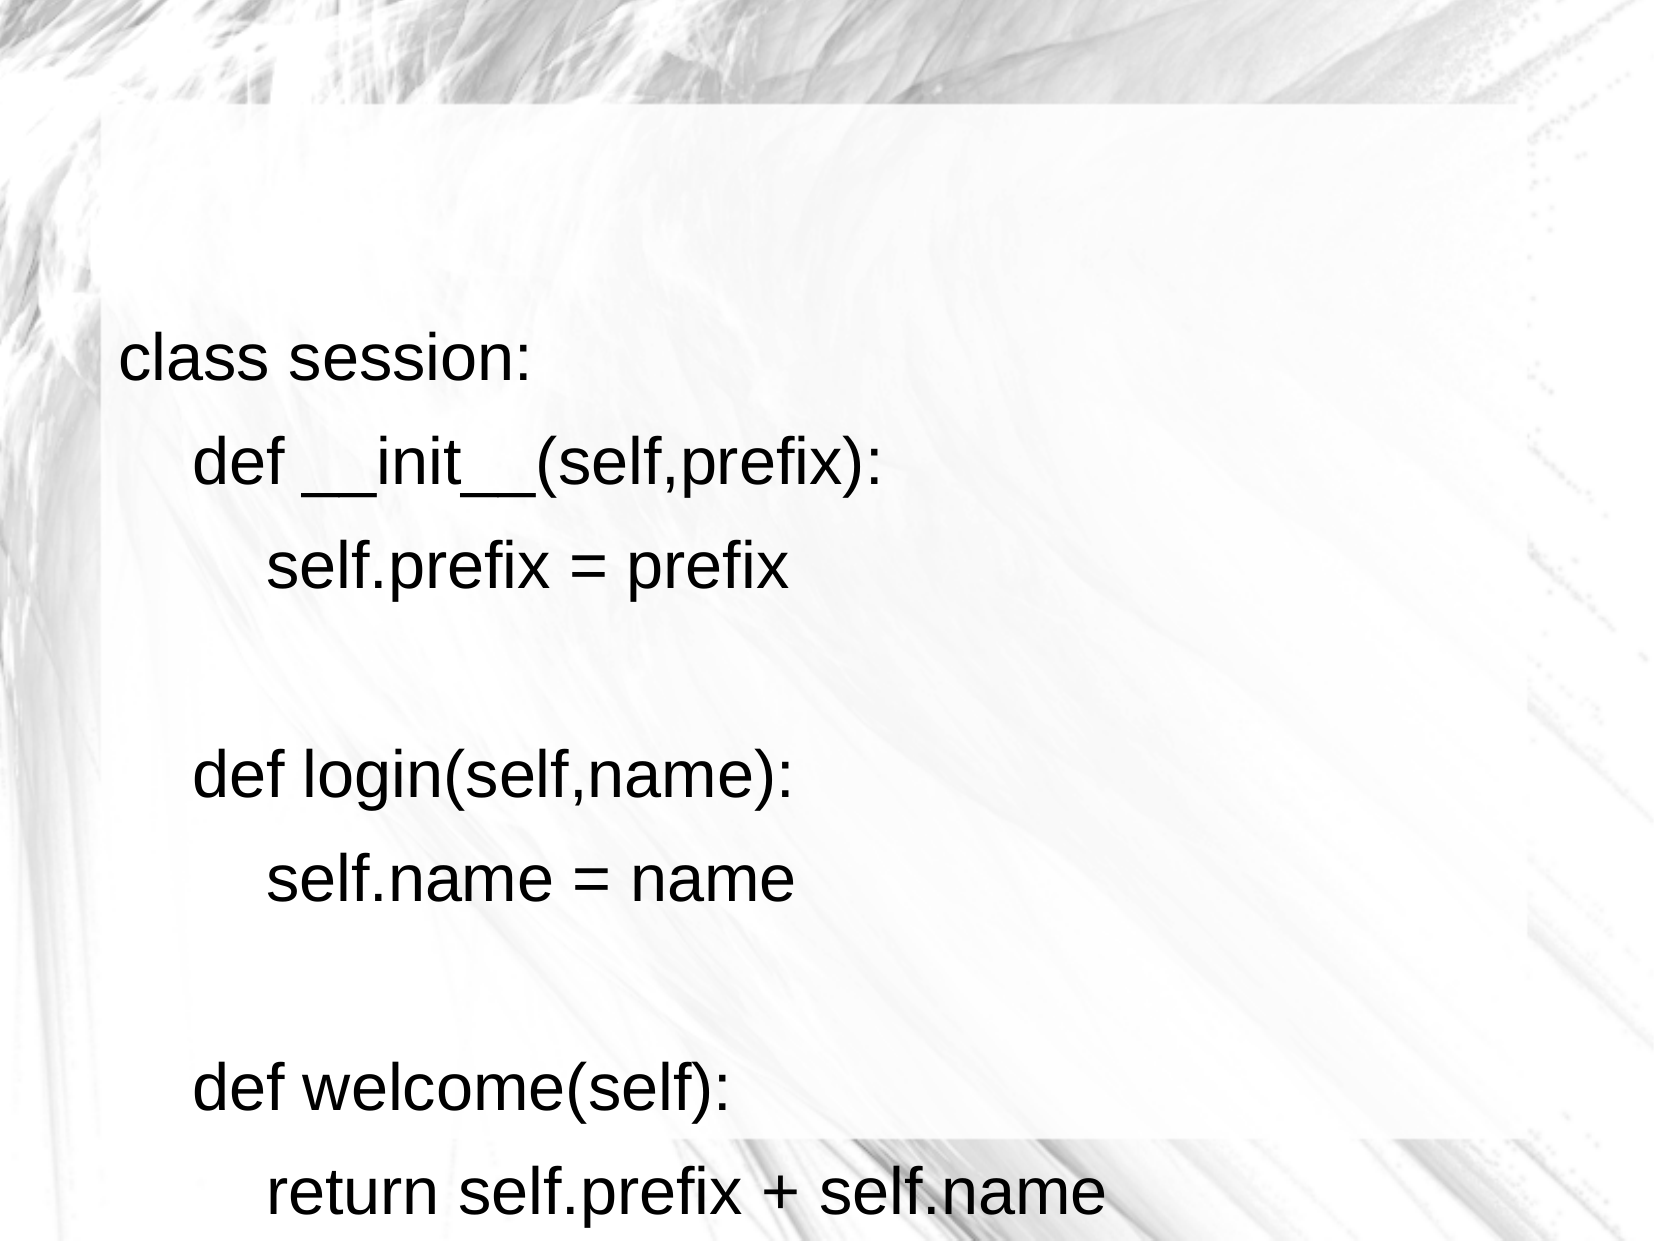

#
class session:
 def __init__(self,prefix):
 self.prefix = prefix
 def login(self,name):
 self.name = name
 def welcome(self):
 return self.prefix + self.name